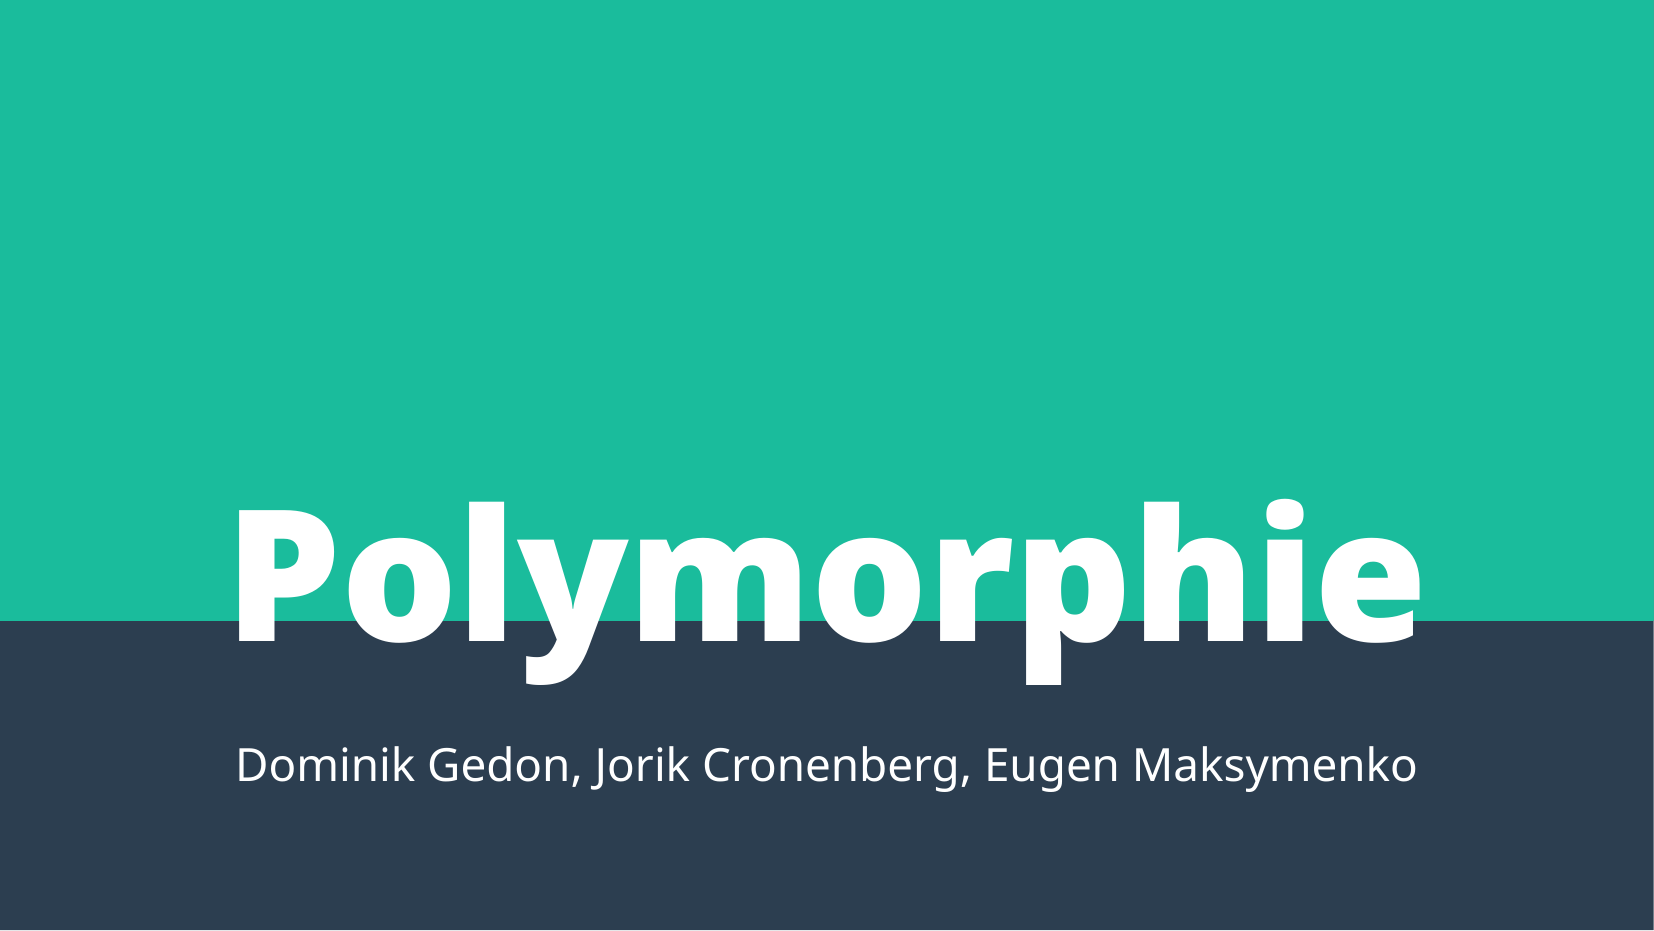

# Polymorphie
Dominik Gedon, Jorik Cronenberg, Eugen Maksymenko